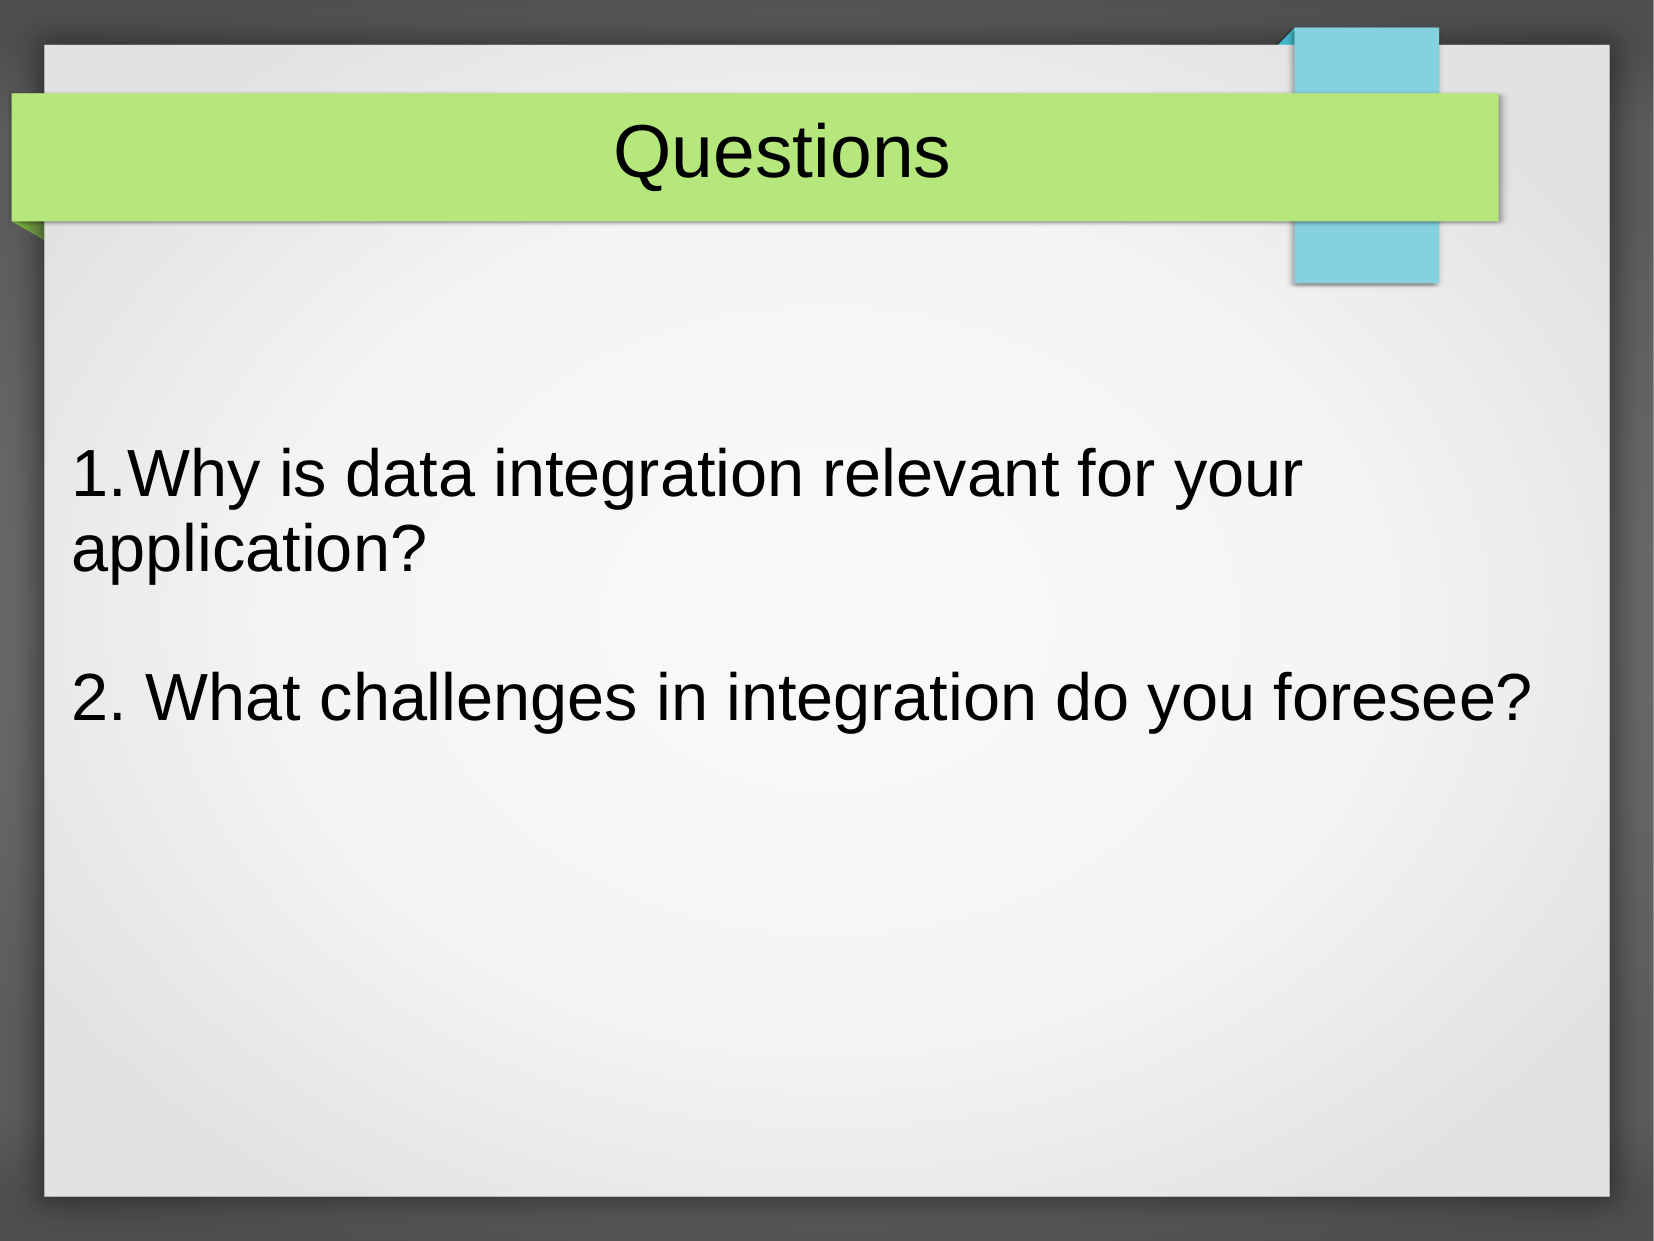

# Questions
1.Why is data integration relevant for your application?
2. What challenges in integration do you foresee?